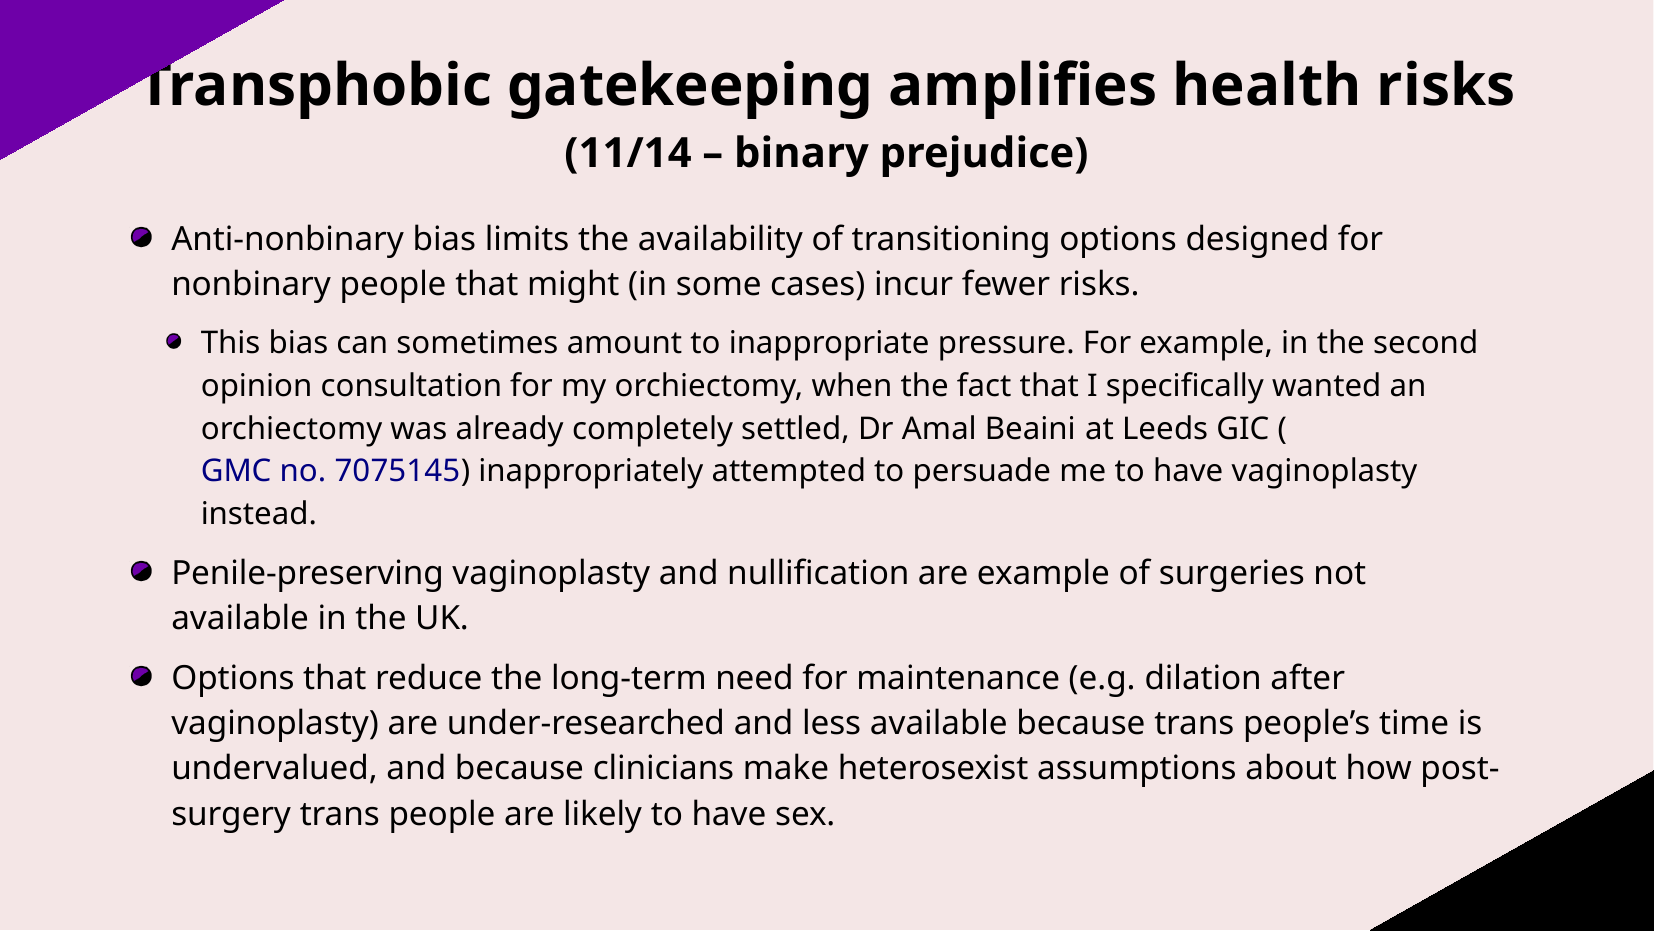

# Transphobic gatekeeping amplifies health risks (11/14 – binary prejudice)
Anti-nonbinary bias limits the availability of transitioning options designed for nonbinary people that might (in some cases) incur fewer risks.
This bias can sometimes amount to inappropriate pressure. For example, in the second opinion consultation for my orchiectomy, when the fact that I specifically wanted an orchiectomy was already completely settled, Dr Amal Beaini at Leeds GIC (GMC no. 7075145) inappropriately attempted to persuade me to have vaginoplasty instead.
Penile-preserving vaginoplasty and nullification are example of surgeries not available in the UK.
Options that reduce the long-term need for maintenance (e.g. dilation after vaginoplasty) are under-researched and less available because trans people’s time is undervalued, and because clinicians make heterosexist assumptions about how post-surgery trans people are likely to have sex.